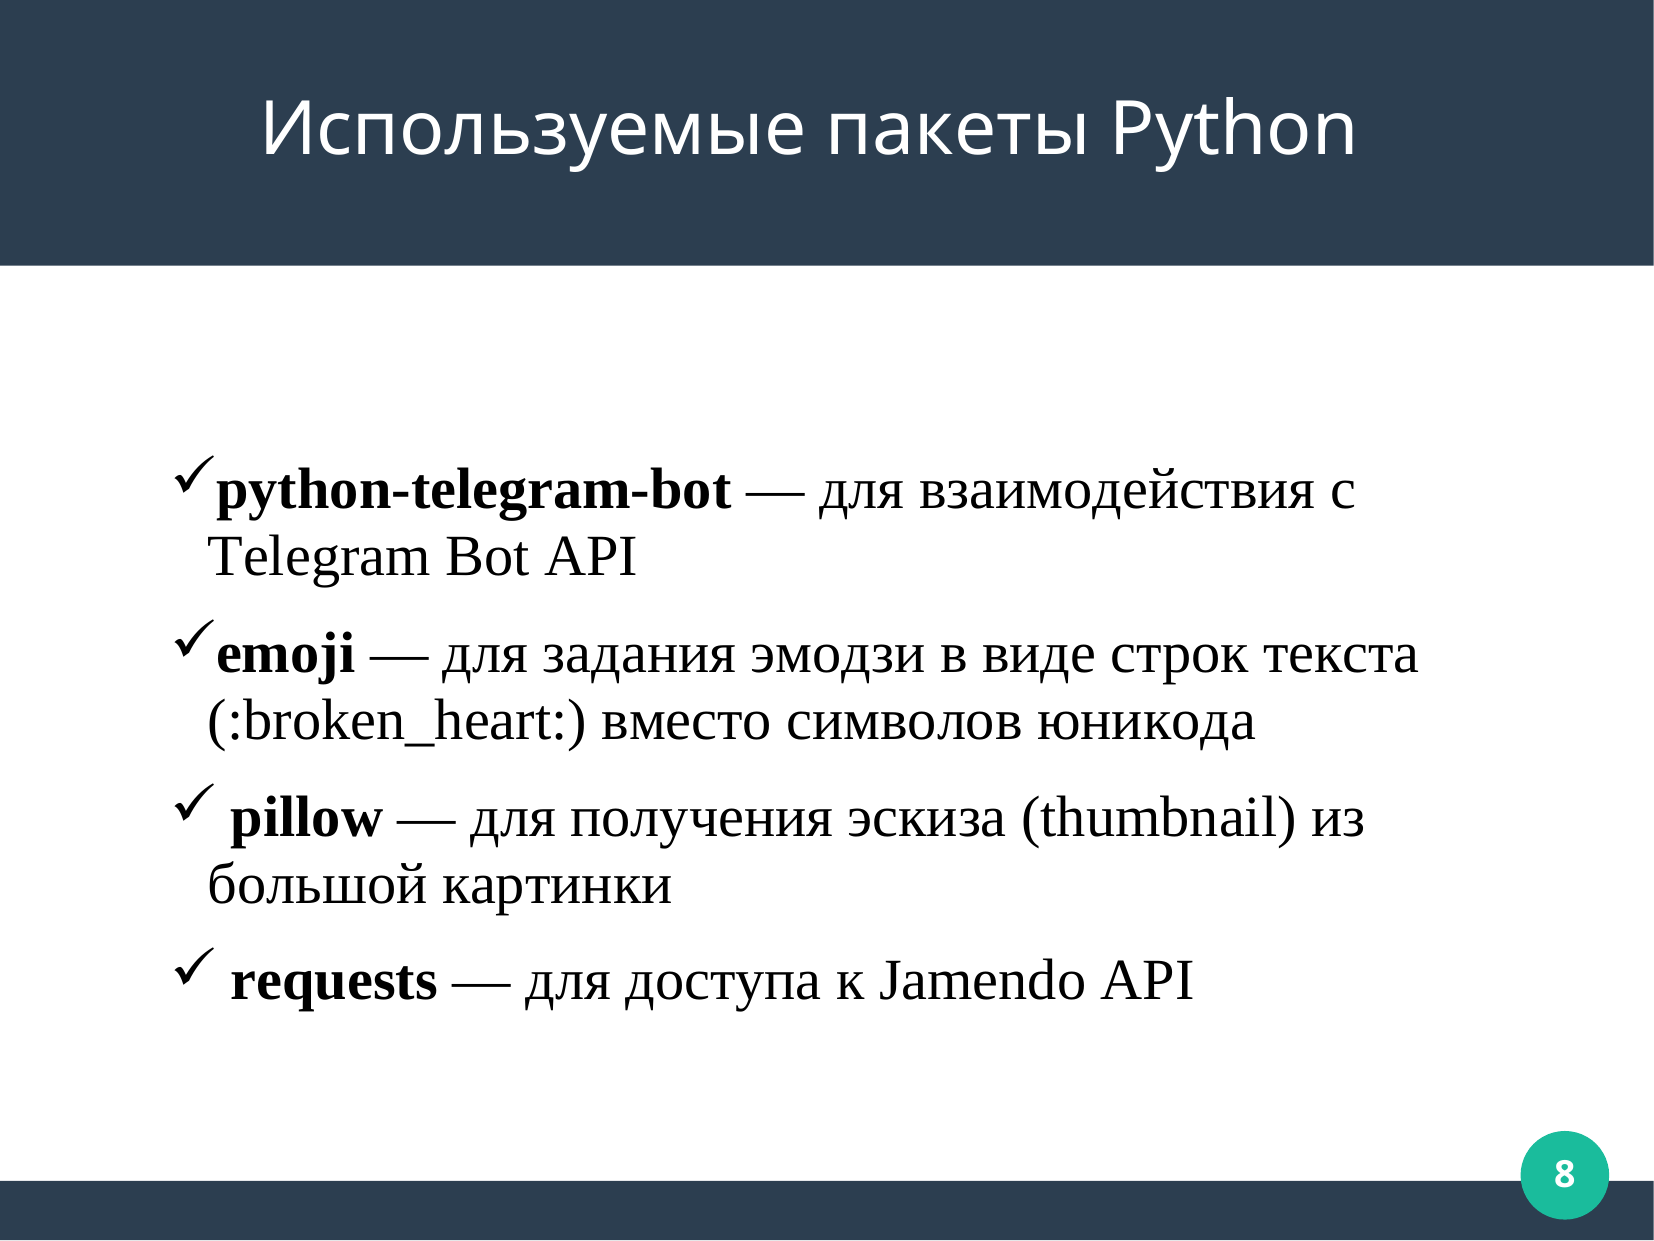

# Используемые пакеты Python
python-telegram-bot — для взаимодействия с Telegram Bot API
emoji — для задания эмодзи в виде строк текста (:broken_heart:) вместо символов юникода
 pillow — для получения эскиза (thumbnail) из большой картинки
 requests — для доступа к Jamendo API
8